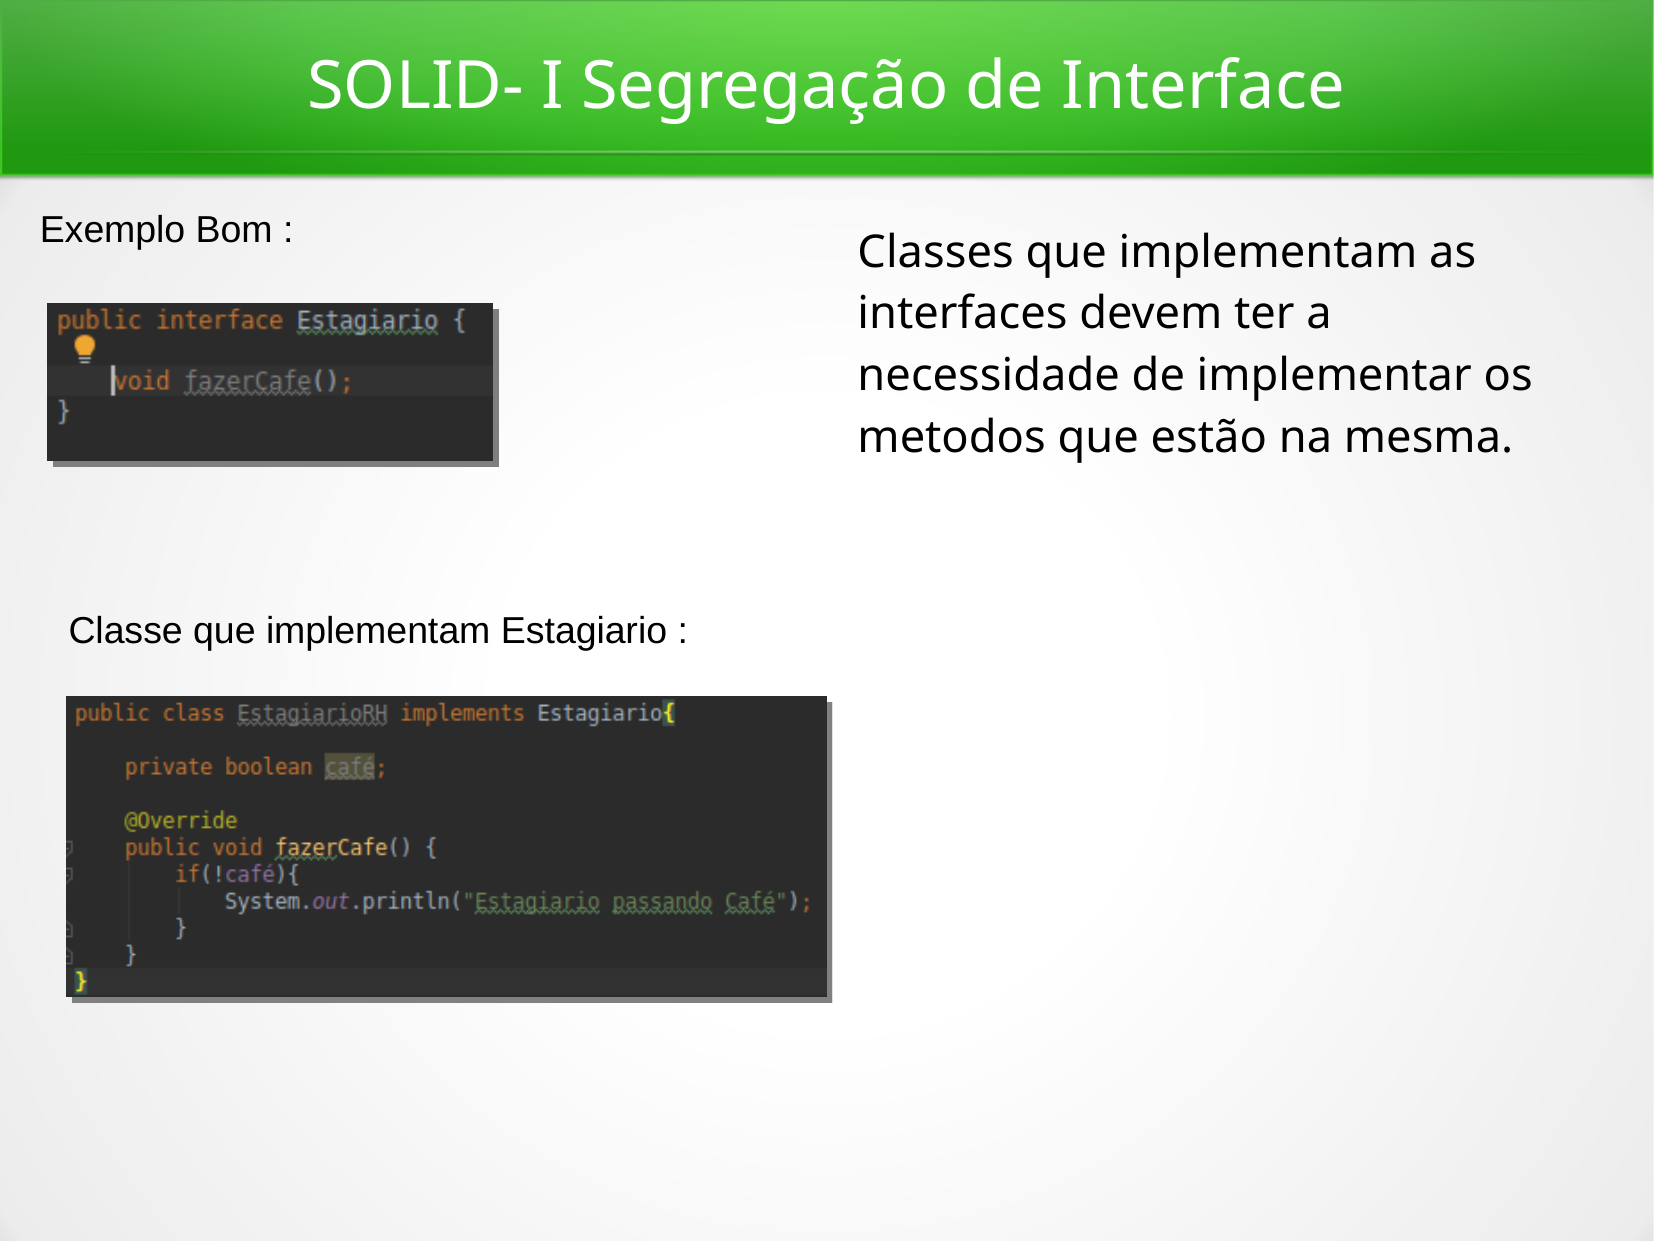

# SOLID- I Segregação de Interface
Exemplo Bom :
Classes que implementam as interfaces devem ter a necessidade de implementar os metodos que estão na mesma.
Classe que implementam Estagiario :